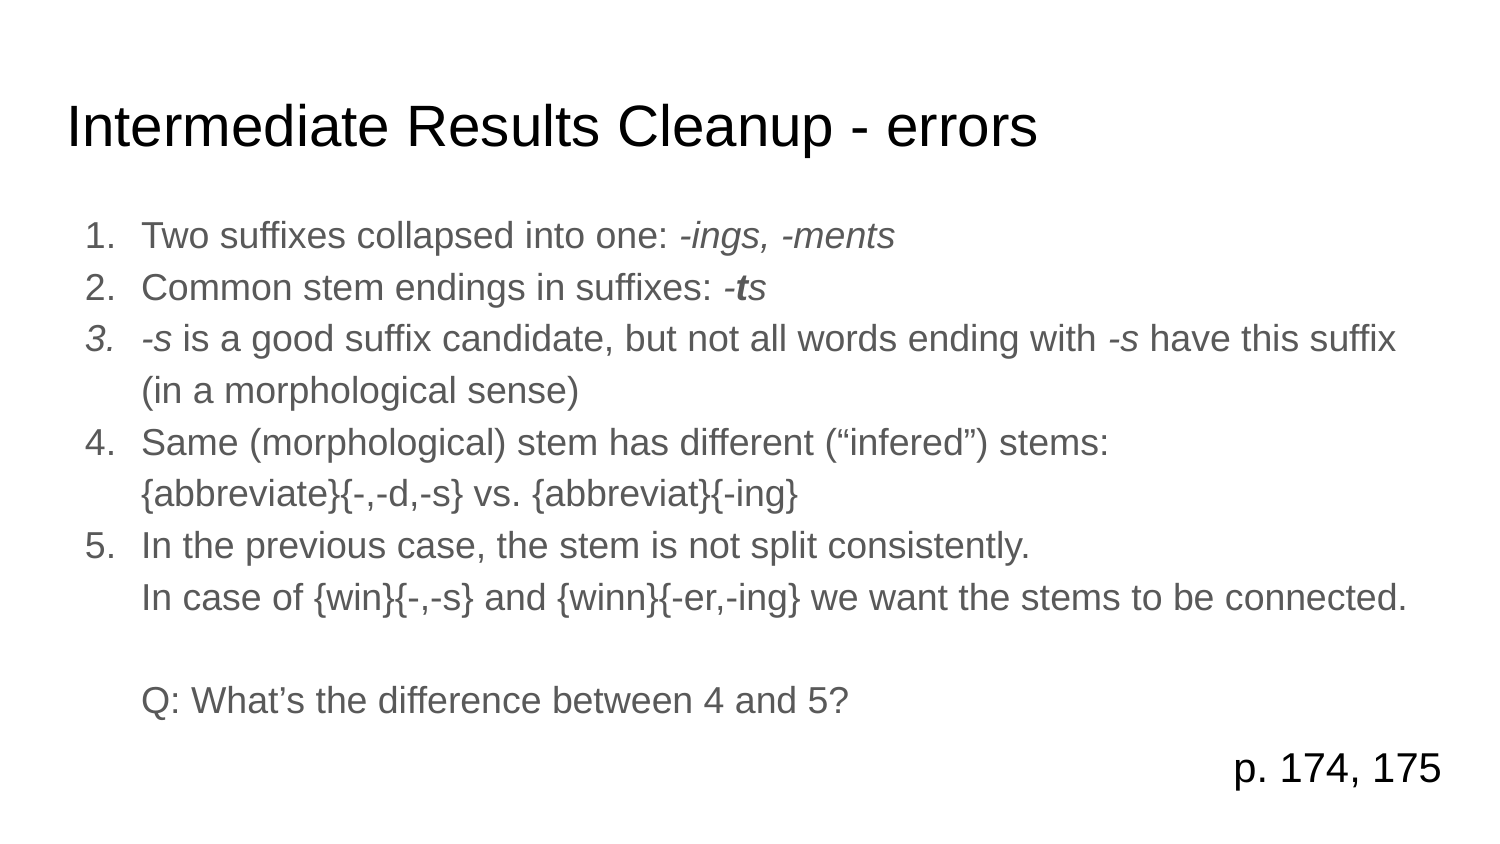

# Intermediate Results Cleanup - errors
Two suffixes collapsed into one: -ings, -ments
Common stem endings in suffixes: -ts
-s is a good suffix candidate, but not all words ending with -s have this suffix
(in a morphological sense)
Same (morphological) stem has different (“infered”) stems:
{abbreviate}{-,-d,-s} vs. {abbreviat}{-ing}
In the previous case, the stem is not split consistently.
In case of {win}{-,-s} and {winn}{-er,-ing} we want the stems to be connected.
Q: What’s the difference between 4 and 5?
p. 174, 175